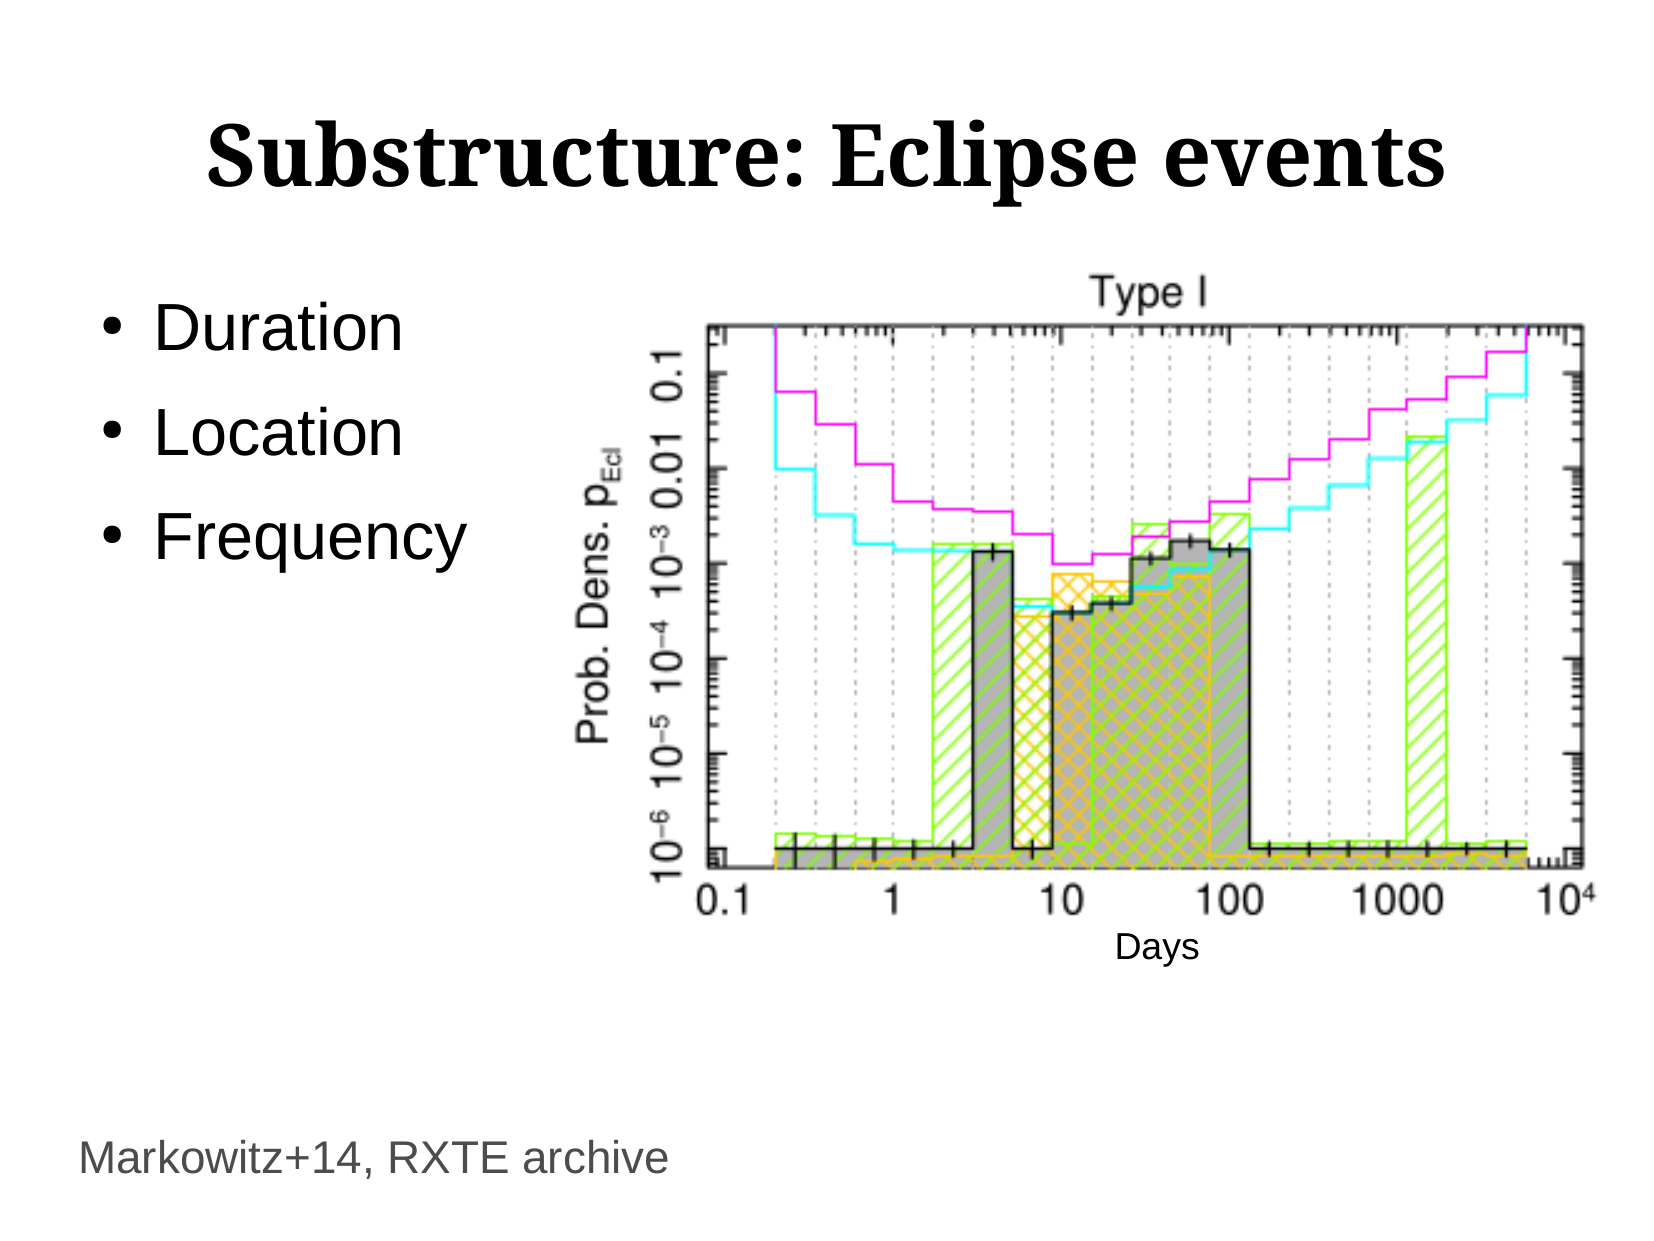

# Substructure: Eclipse events
Duration
Location
Frequency
Days
Markowitz+14, RXTE archive